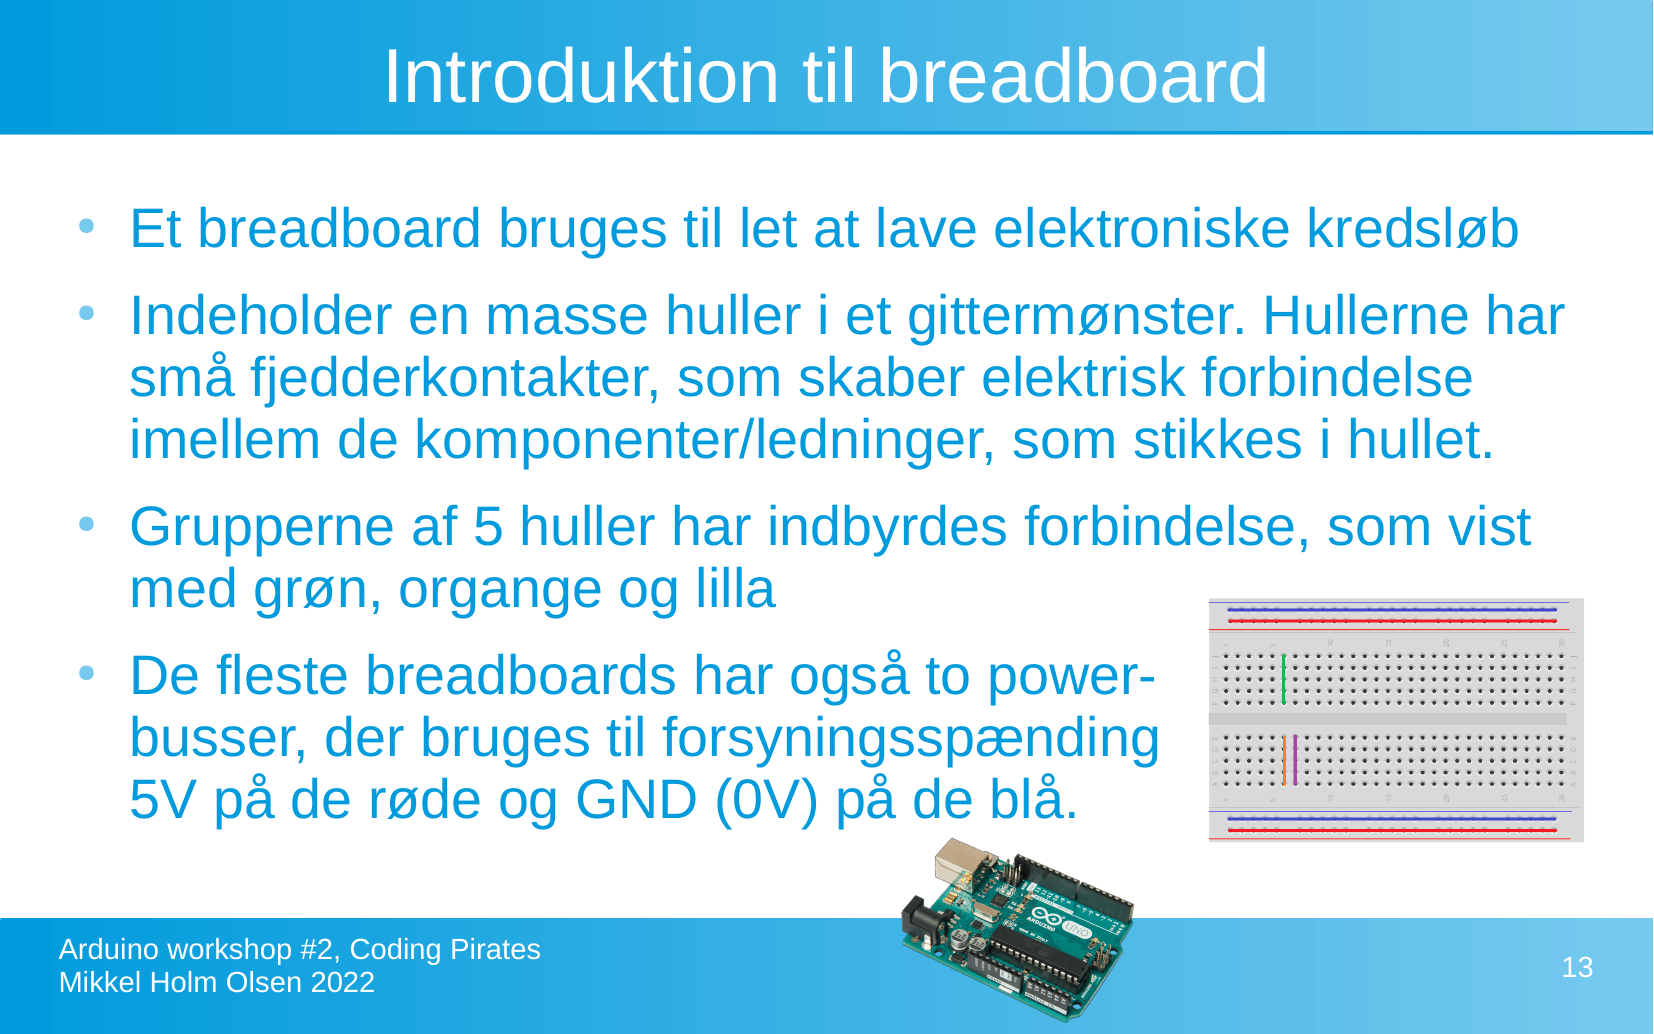

# Introduktion til breadboard
Et breadboard bruges til let at lave elektroniske kredsløb
Indeholder en masse huller i et gittermønster. Hullerne har små fjedderkontakter, som skaber elektrisk forbindelse imellem de komponenter/ledninger, som stikkes i hullet.
Grupperne af 5 huller har indbyrdes forbindelse, som vist med grøn, organge og lilla
De fleste breadboards har også to power-
busser, der bruges til forsyningsspænding
5V på de røde og GND (0V) på de blå.
13